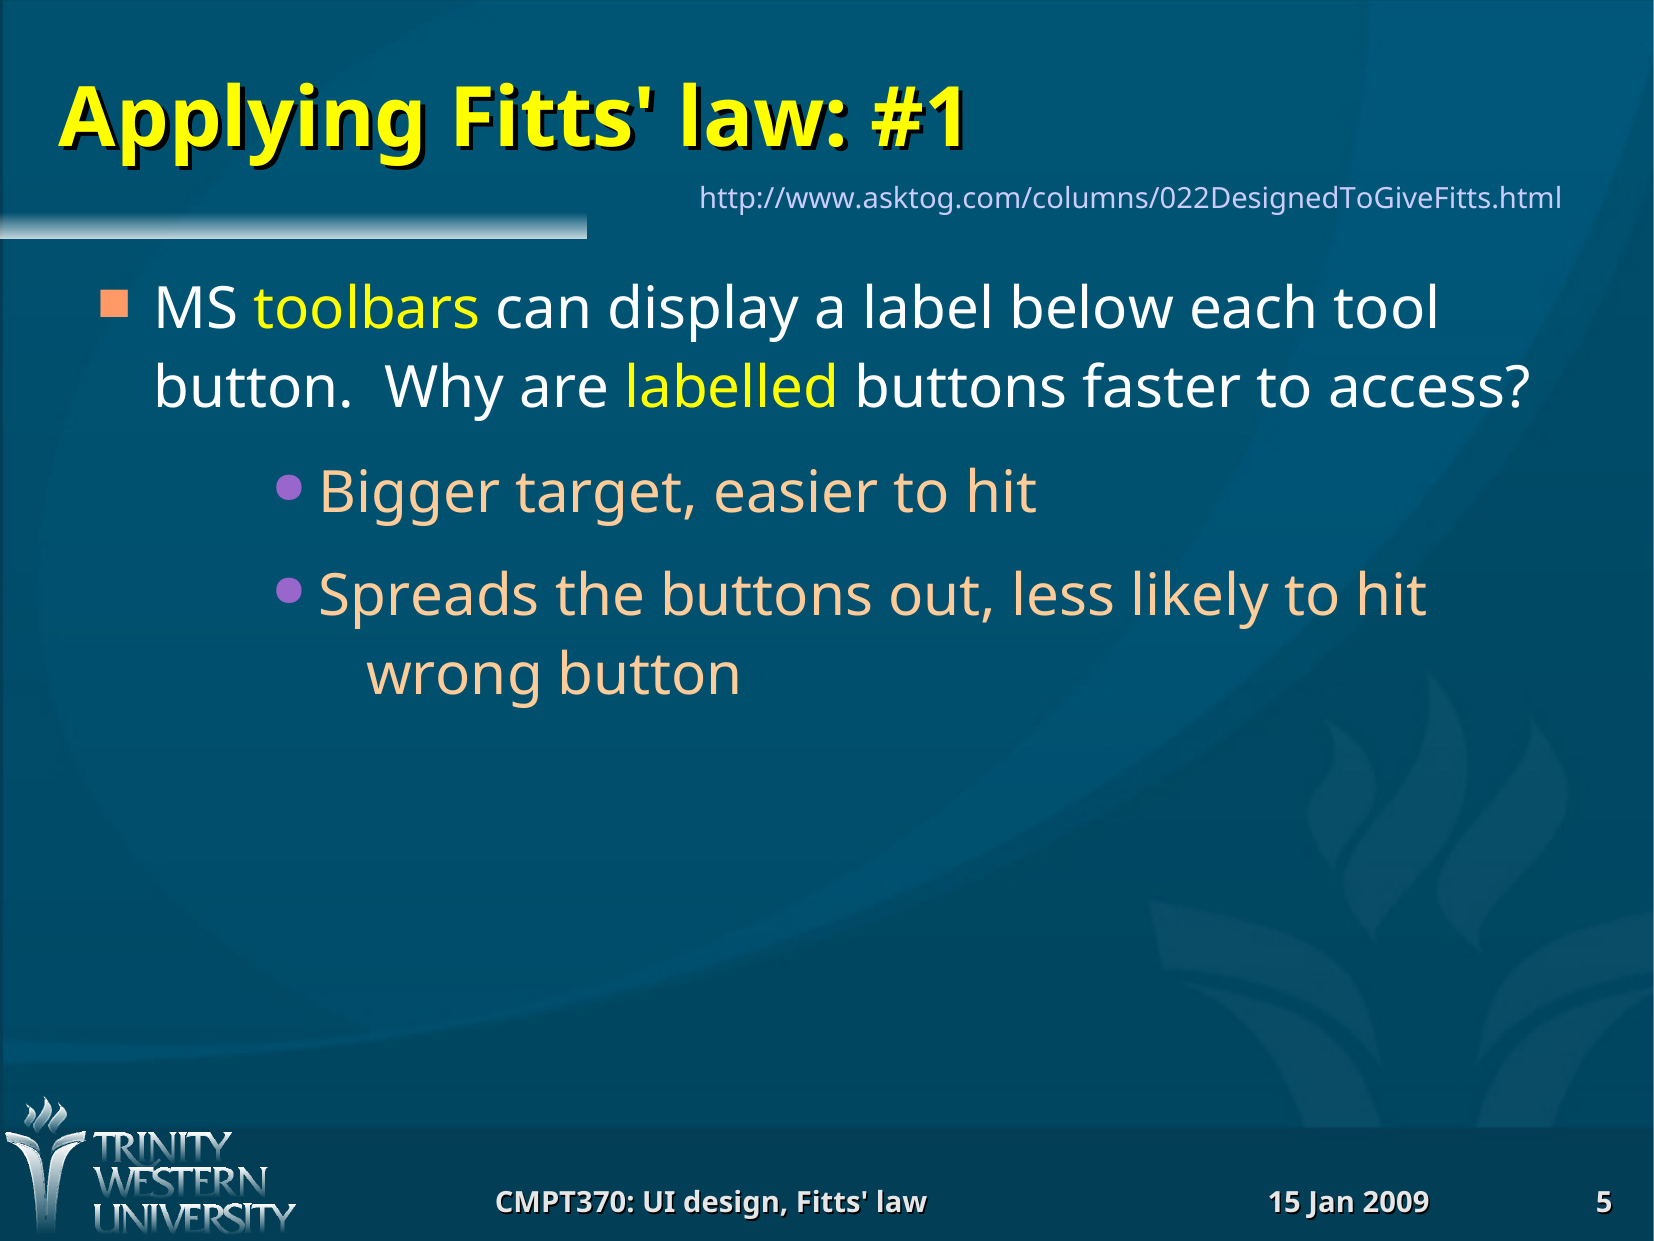

# Applying Fitts' law: #1
http://www.asktog.com/columns/022DesignedToGiveFitts.html
MS toolbars can display a label below each tool button. Why are labelled buttons faster to access?
Bigger target, easier to hit
Spreads the buttons out, less likely to hit wrong button
CMPT370: UI design, Fitts' law
15 Jan 2009
5